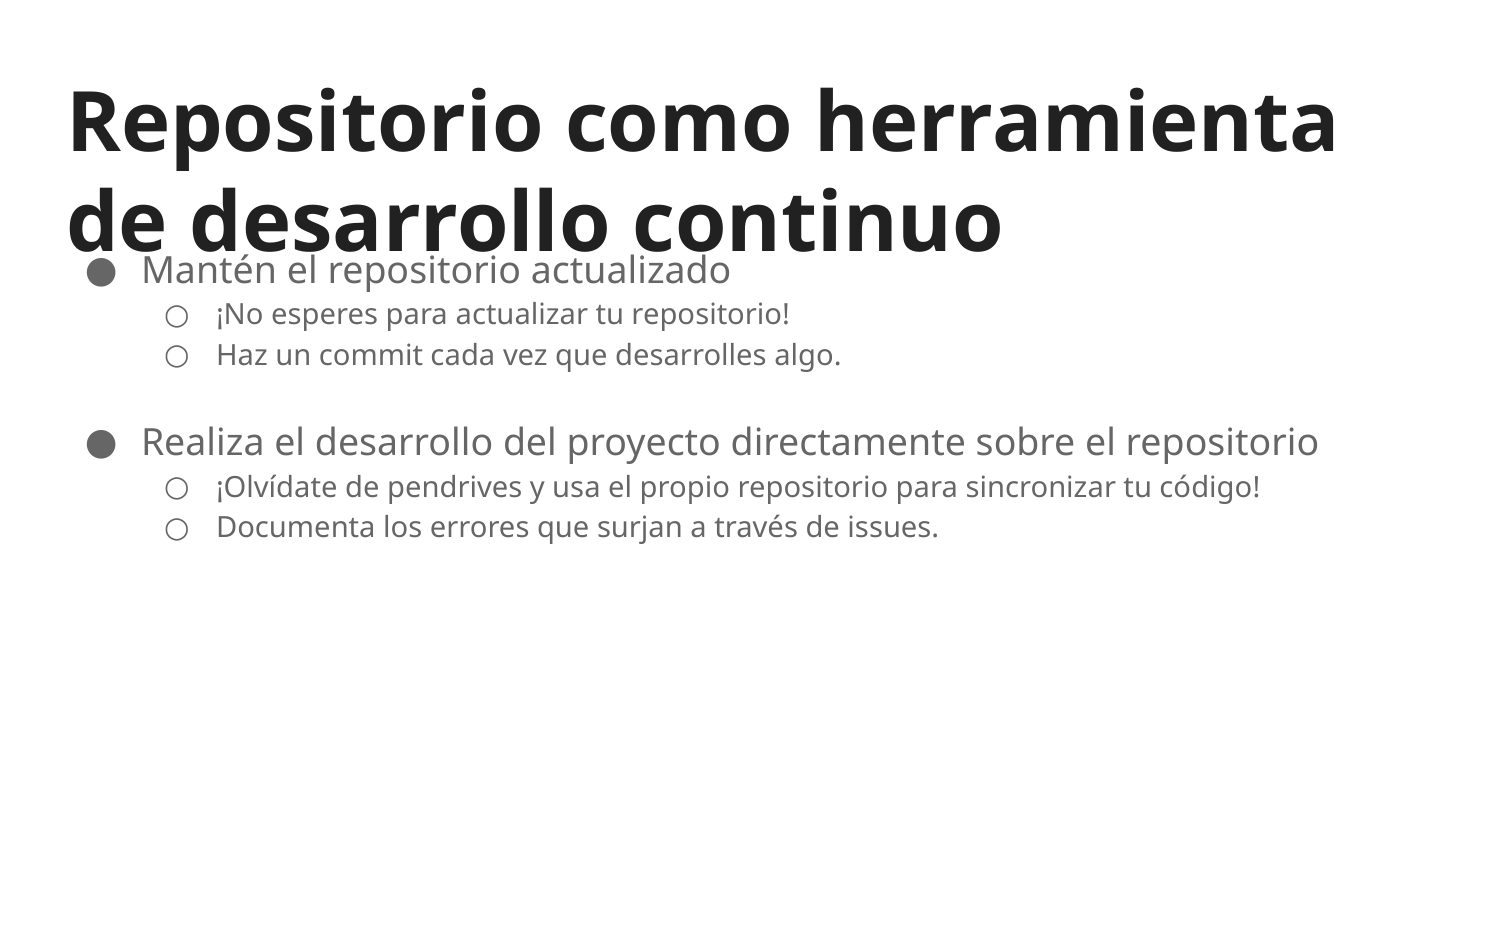

# Repositorio como herramienta de desarrollo continuo
Mantén el repositorio actualizado
¡No esperes para actualizar tu repositorio!
Haz un commit cada vez que desarrolles algo.
Realiza el desarrollo del proyecto directamente sobre el repositorio
¡Olvídate de pendrives y usa el propio repositorio para sincronizar tu código!
Documenta los errores que surjan a través de issues.